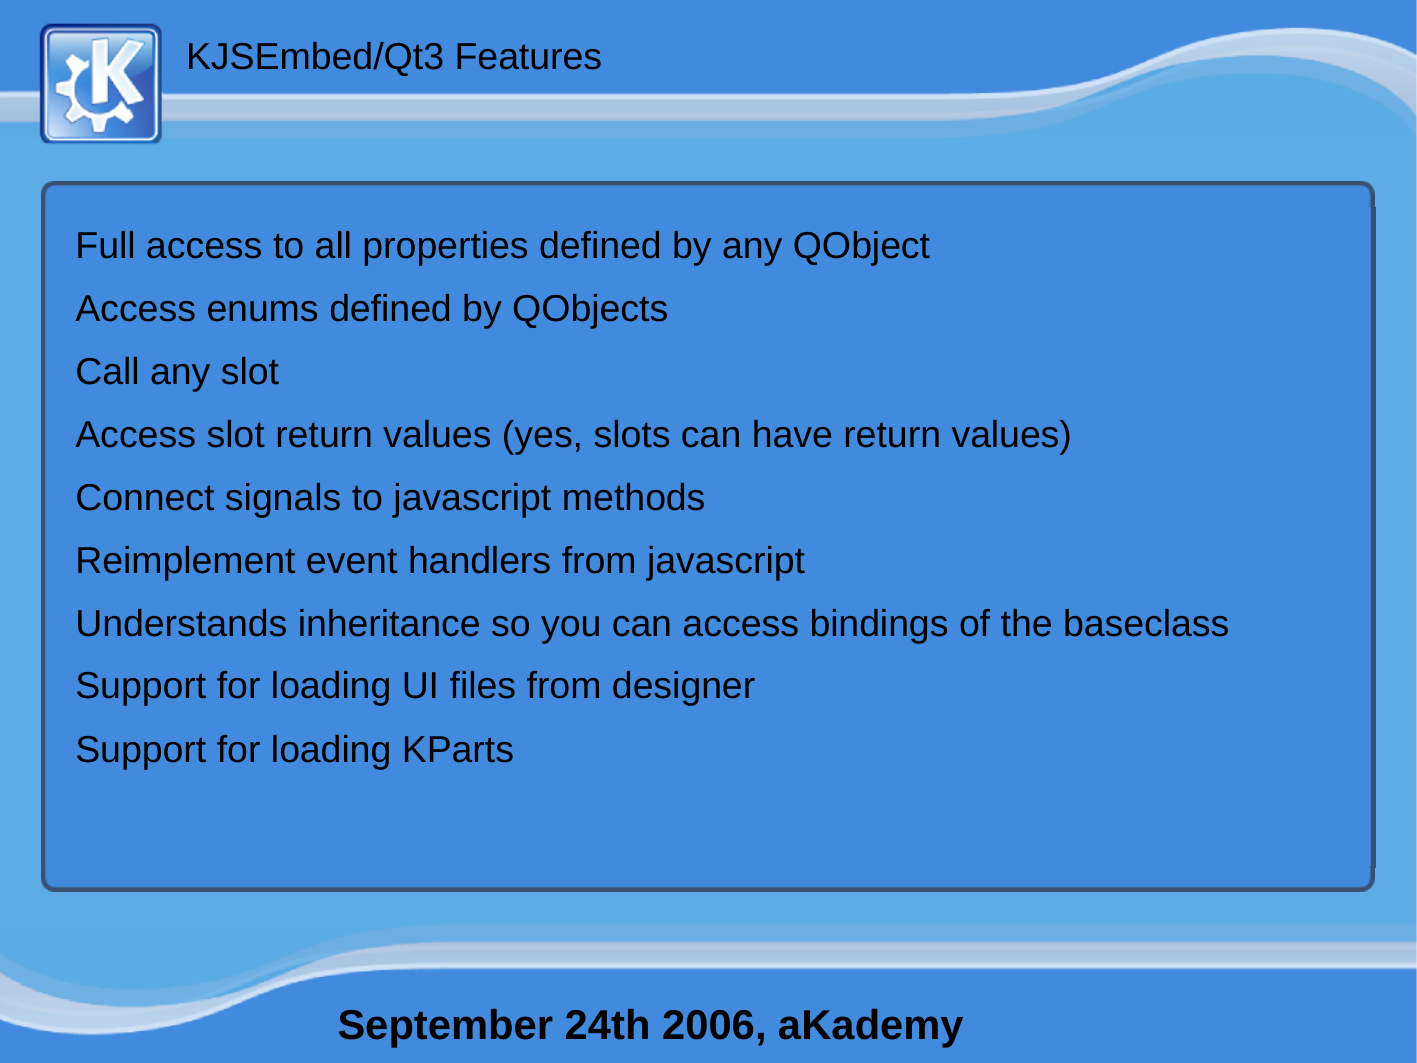

KJSEmbed/Qt3 Features
 Full access to all properties defined by any QObject
 Access enums defined by QObjects
 Call any slot
 Access slot return values (yes, slots can have return values)
 Connect signals to javascript methods
 Reimplement event handlers from javascript
 Understands inheritance so you can access bindings of the baseclass
 Support for loading UI files from designer
 Support for loading KParts